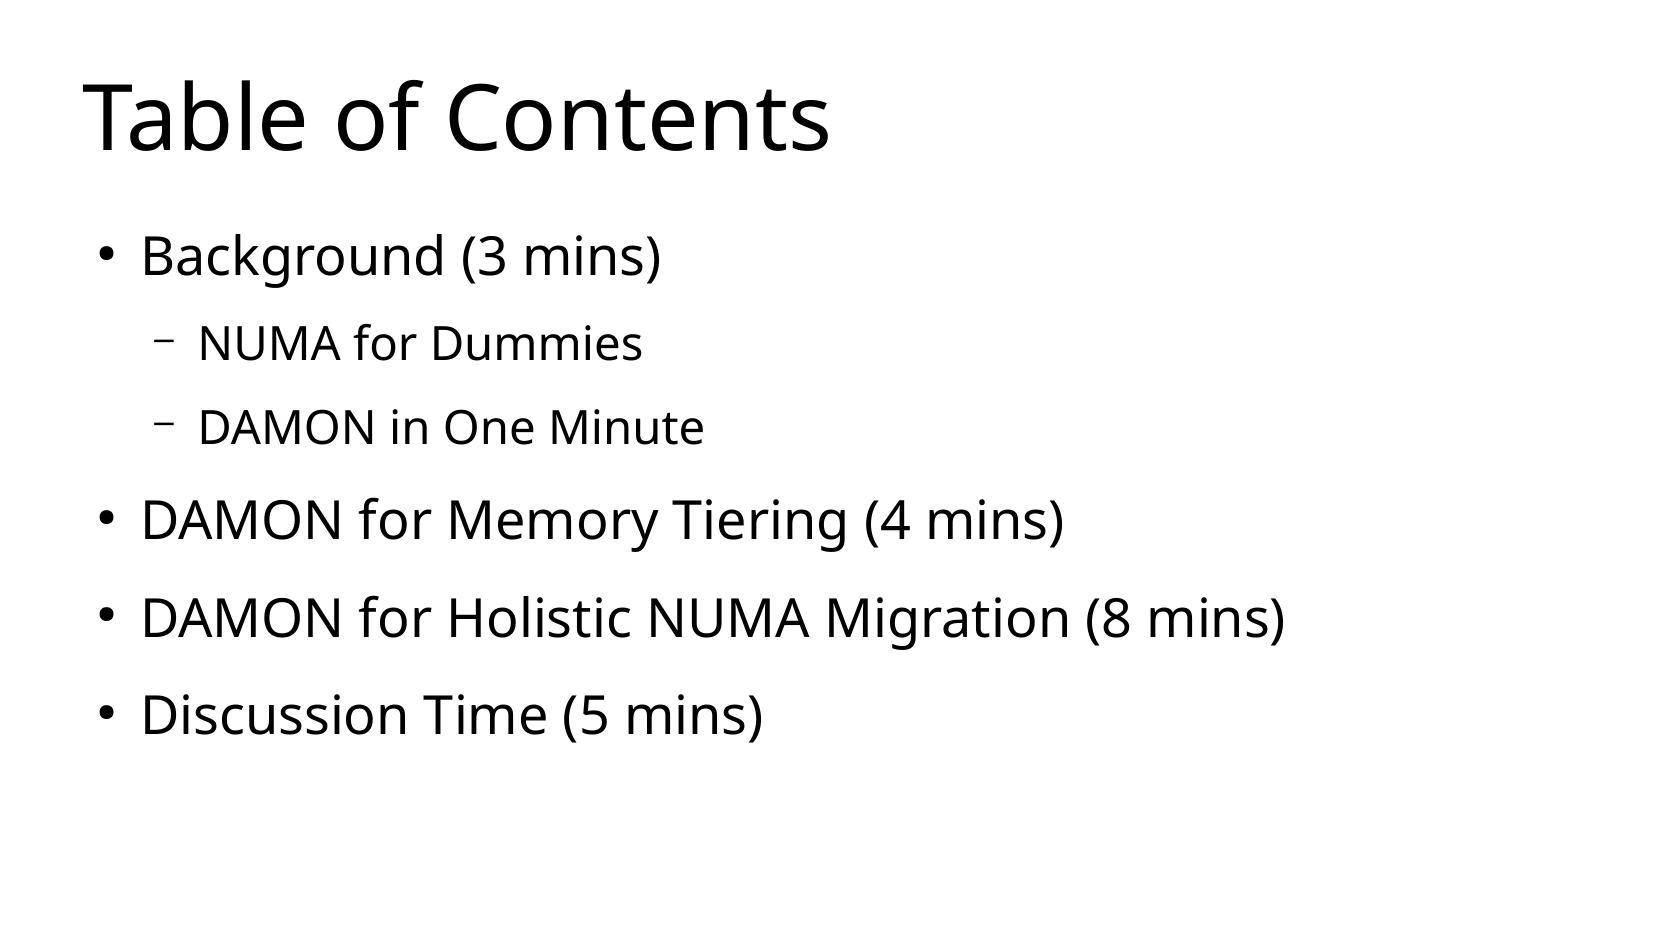

# Table of Contents
Background (3 mins)
NUMA for Dummies
DAMON in One Minute
DAMON for Memory Tiering (4 mins)
DAMON for Holistic NUMA Migration (8 mins)
Discussion Time (5 mins)